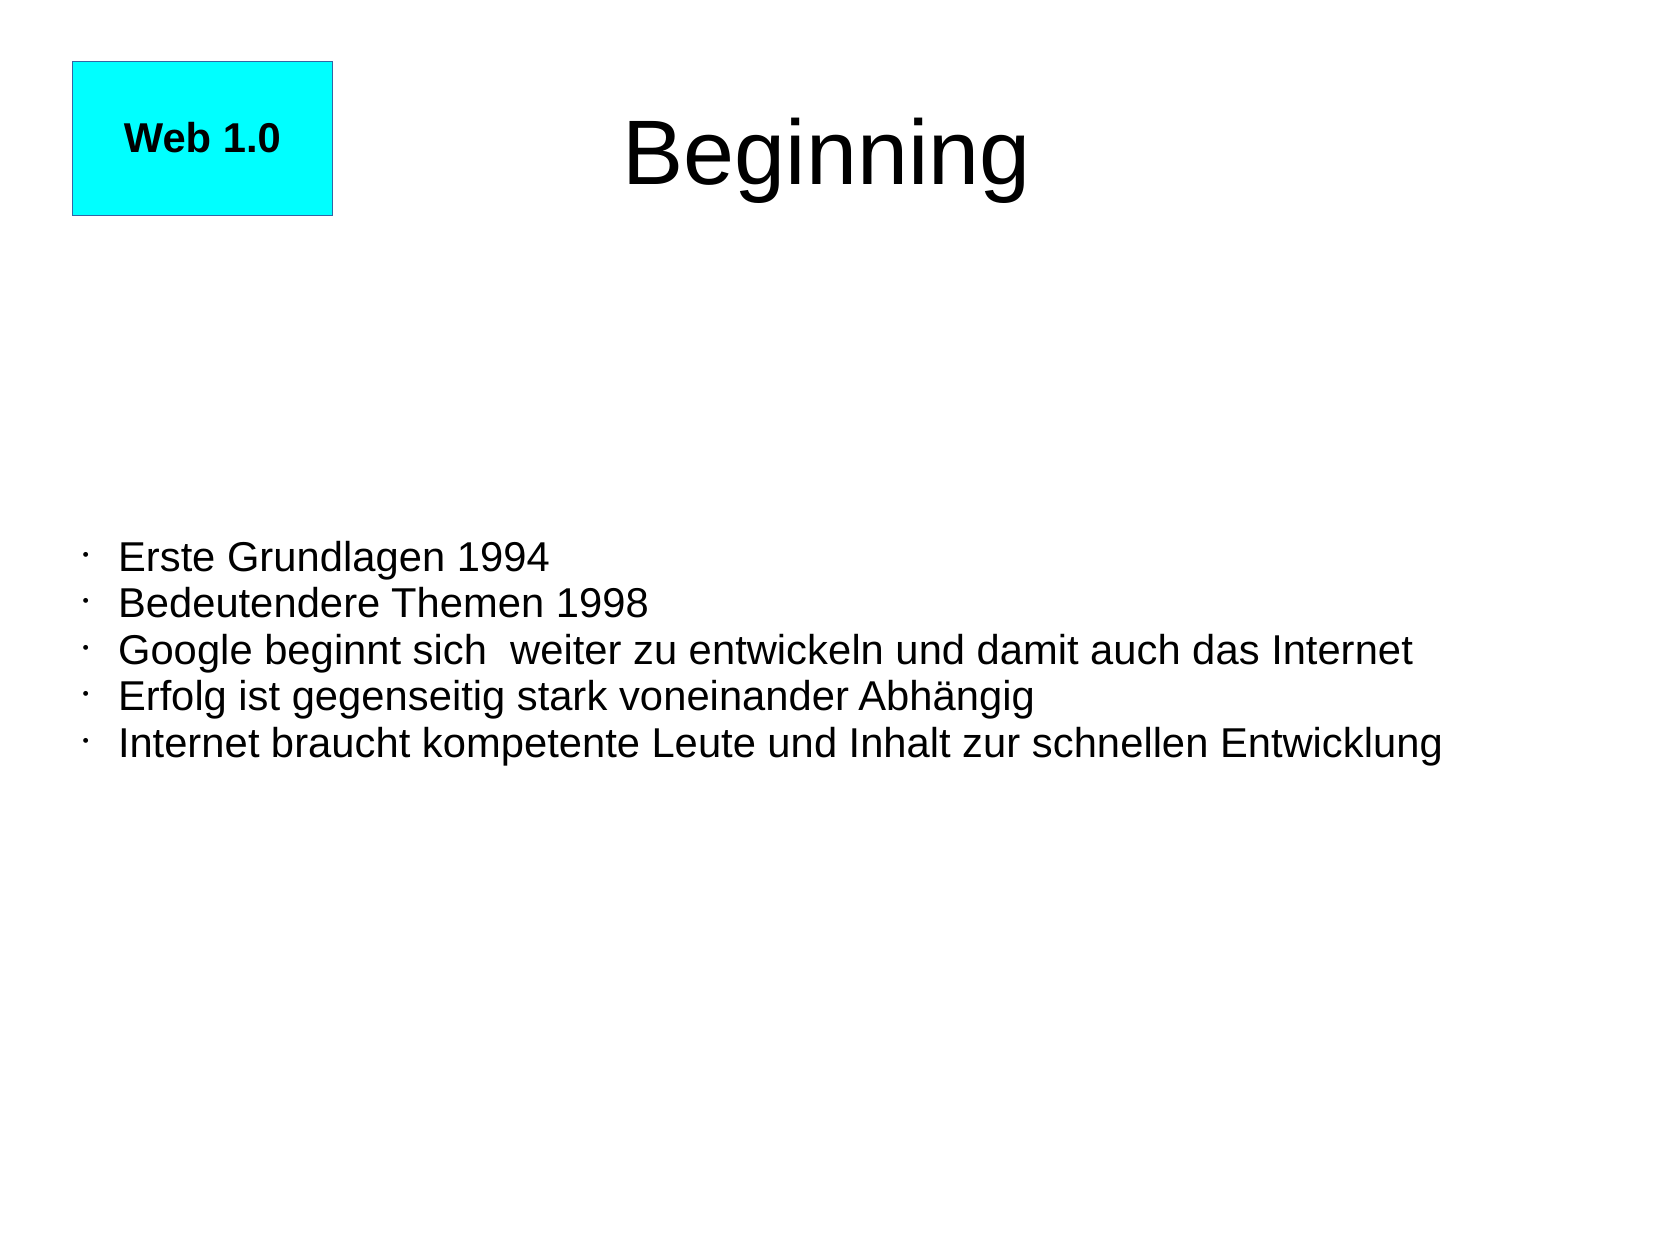

Web 1.0
# Beginning
Web 1.0
Erste Grundlagen 1994
Bedeutendere Themen 1998
Google beginnt sich weiter zu entwickeln und damit auch das Internet
Erfolg ist gegenseitig stark voneinander Abhängig
Internet braucht kompetente Leute und Inhalt zur schnellen Entwicklung